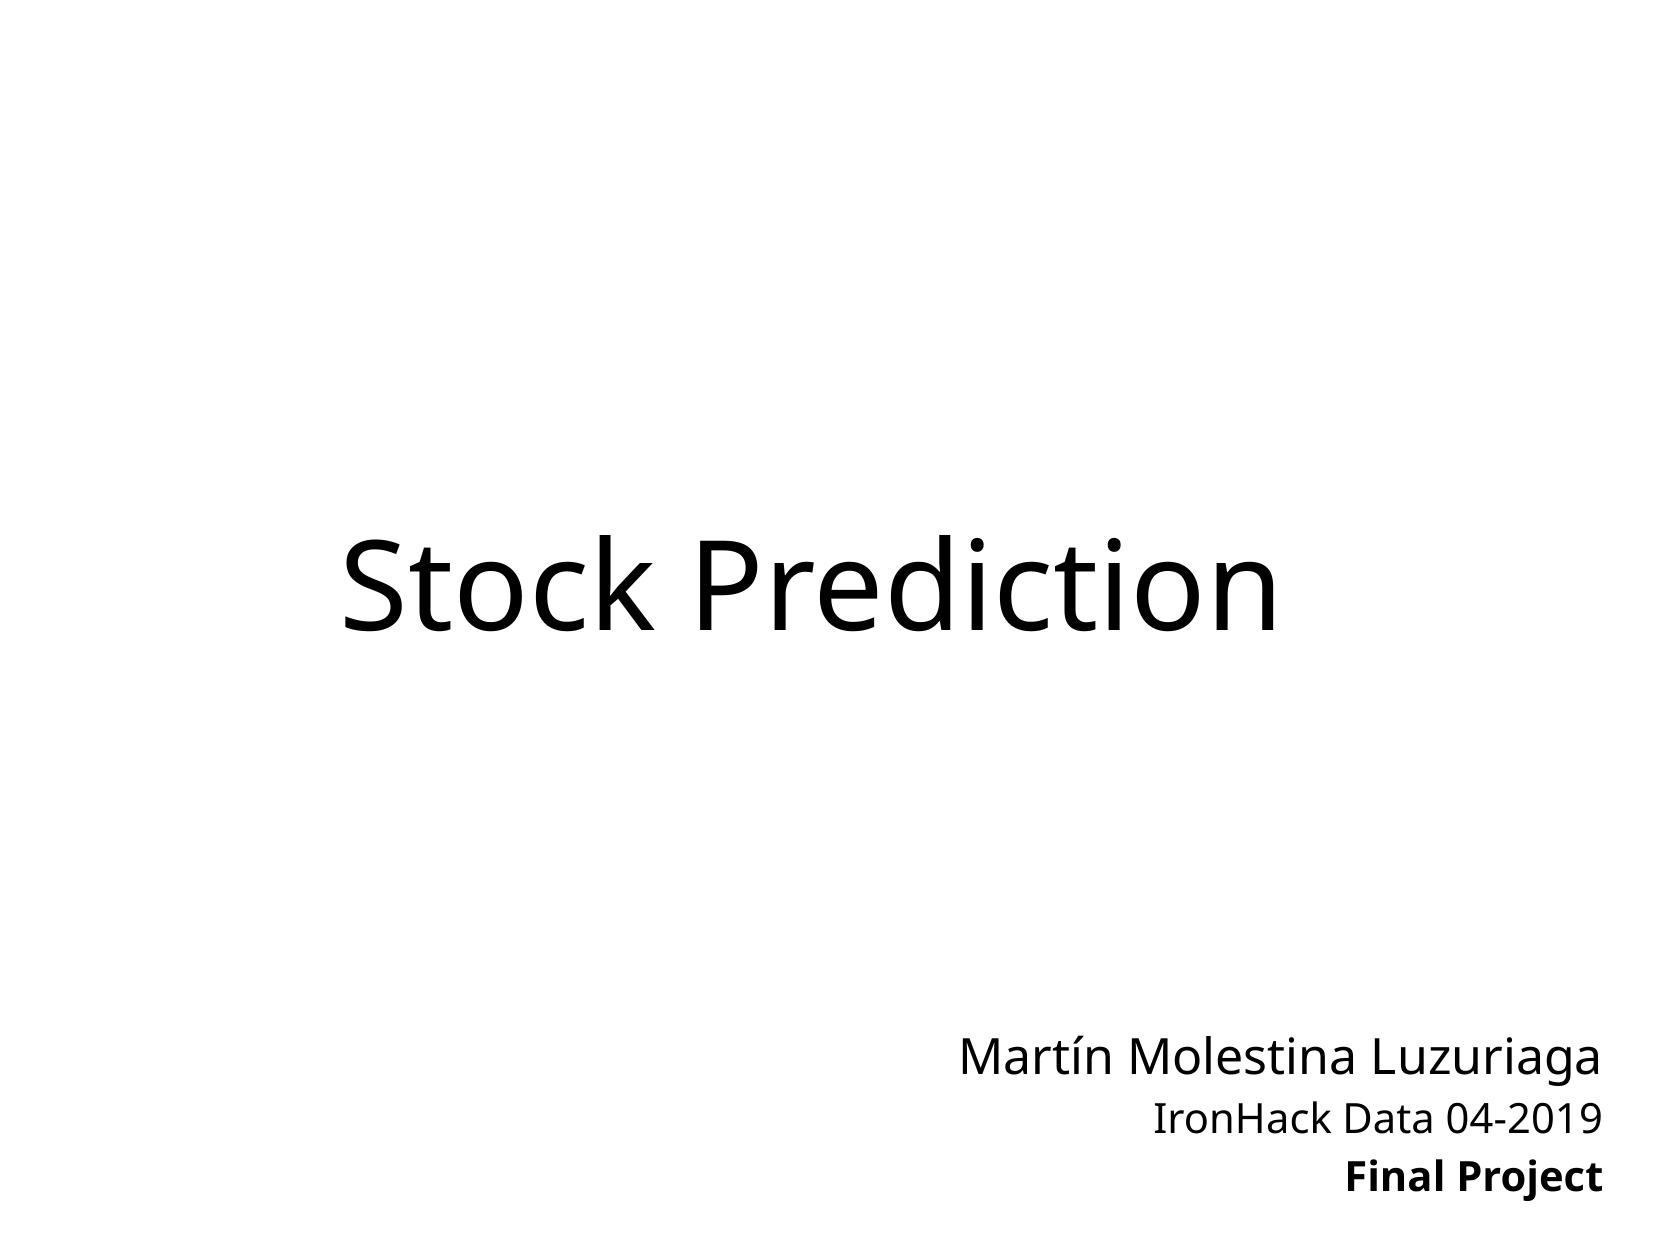

# Stock Prediction
Martín Molestina Luzuriaga
IronHack Data 04-2019
Final Project